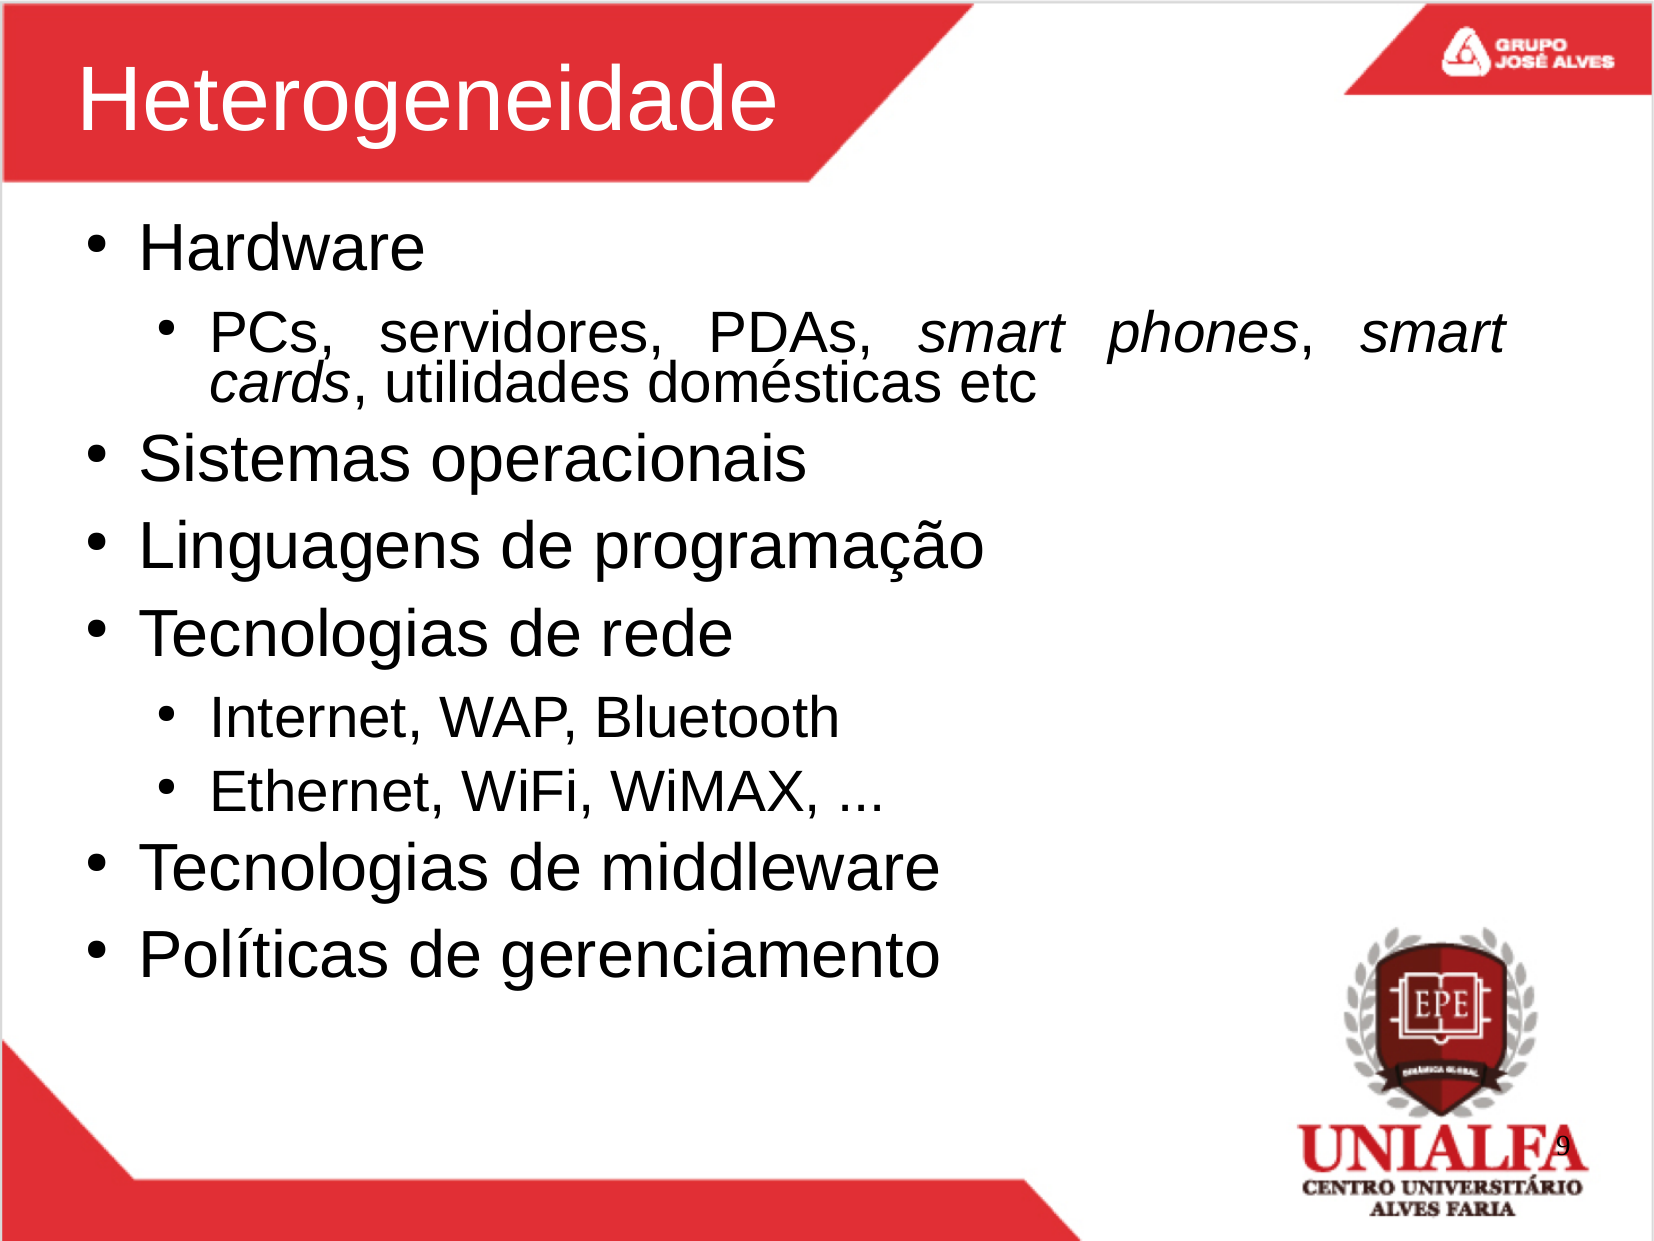

# Heterogeneidade
Hardware
PCs, servidores, PDAs, smart phones, smart cards, utilidades domésticas etc
Sistemas operacionais
Linguagens de programação
Tecnologias de rede
Internet, WAP, Bluetooth
Ethernet, WiFi, WiMAX, ...
Tecnologias de middleware
Políticas de gerenciamento
9